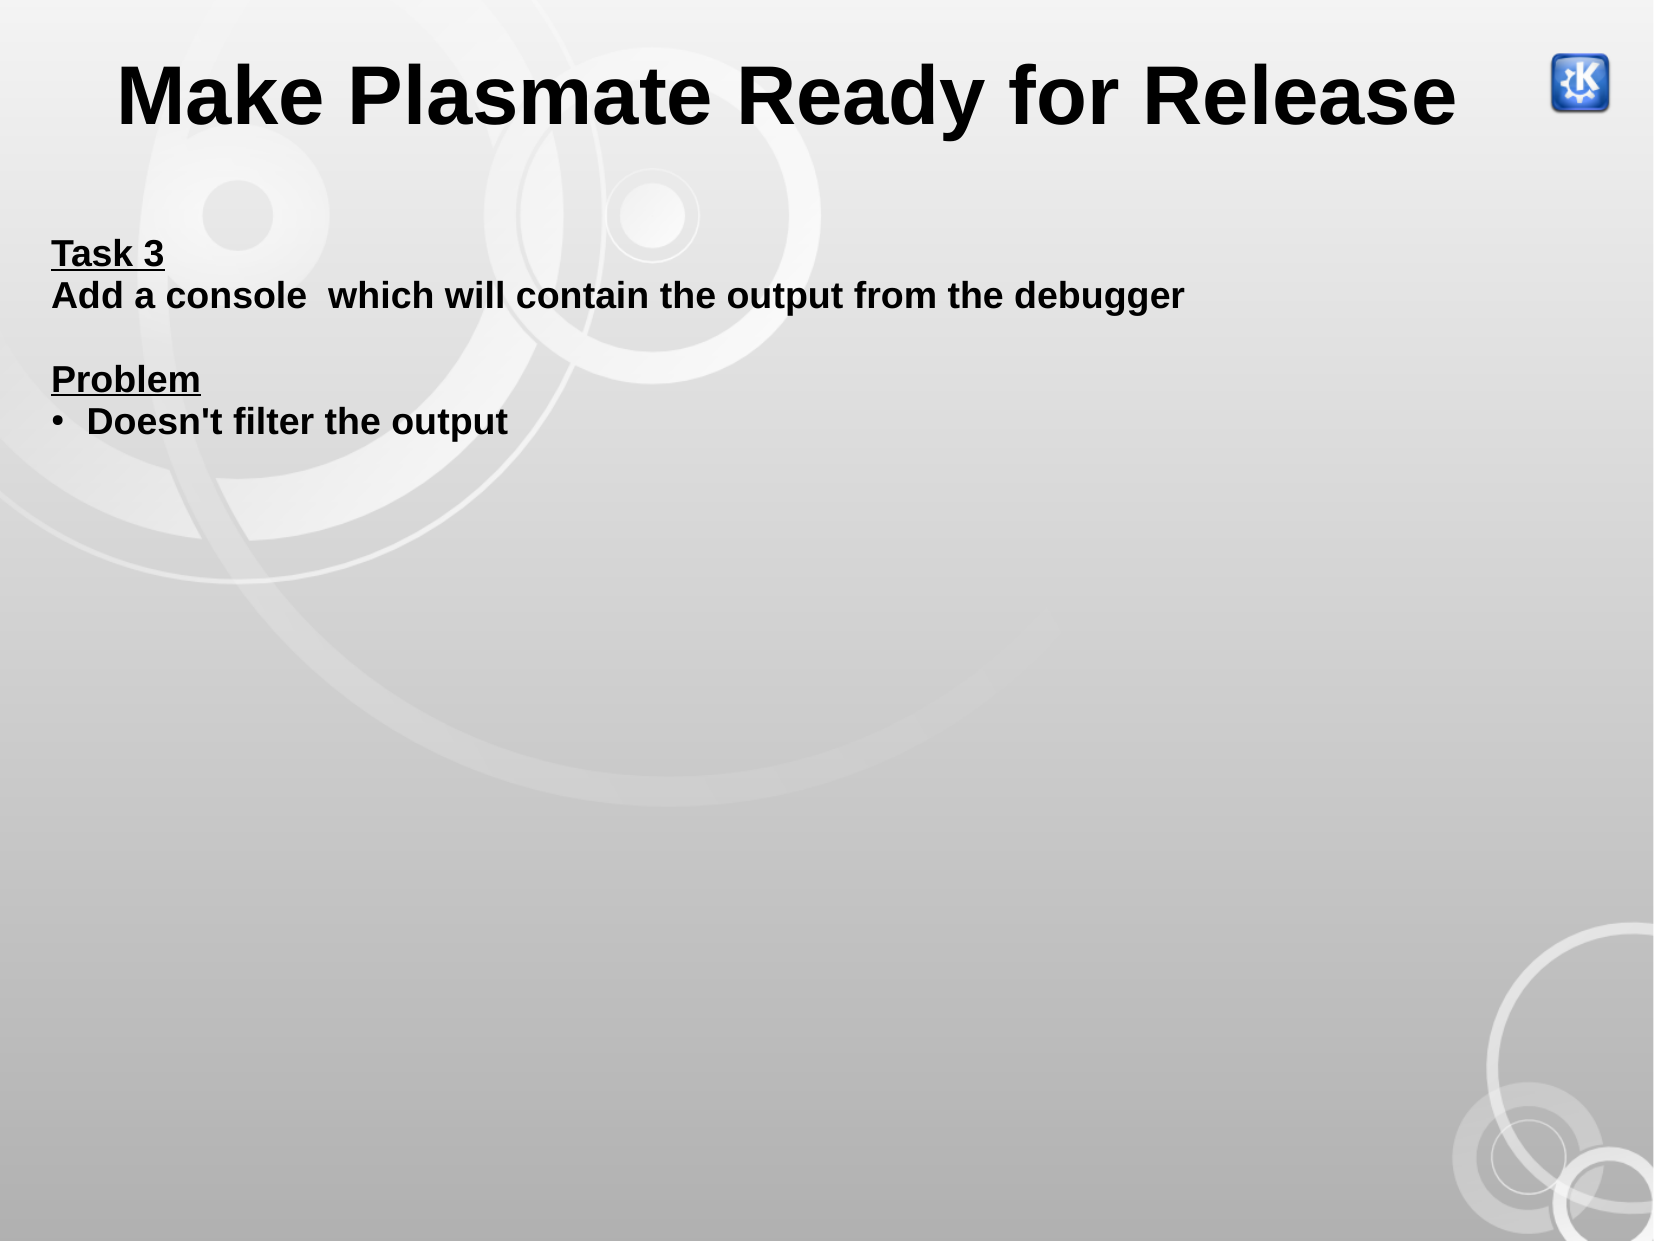

Make Plasmate Ready for Release
Task 3
Add a console which will contain the output from the debugger
Problem
Doesn't filter the output